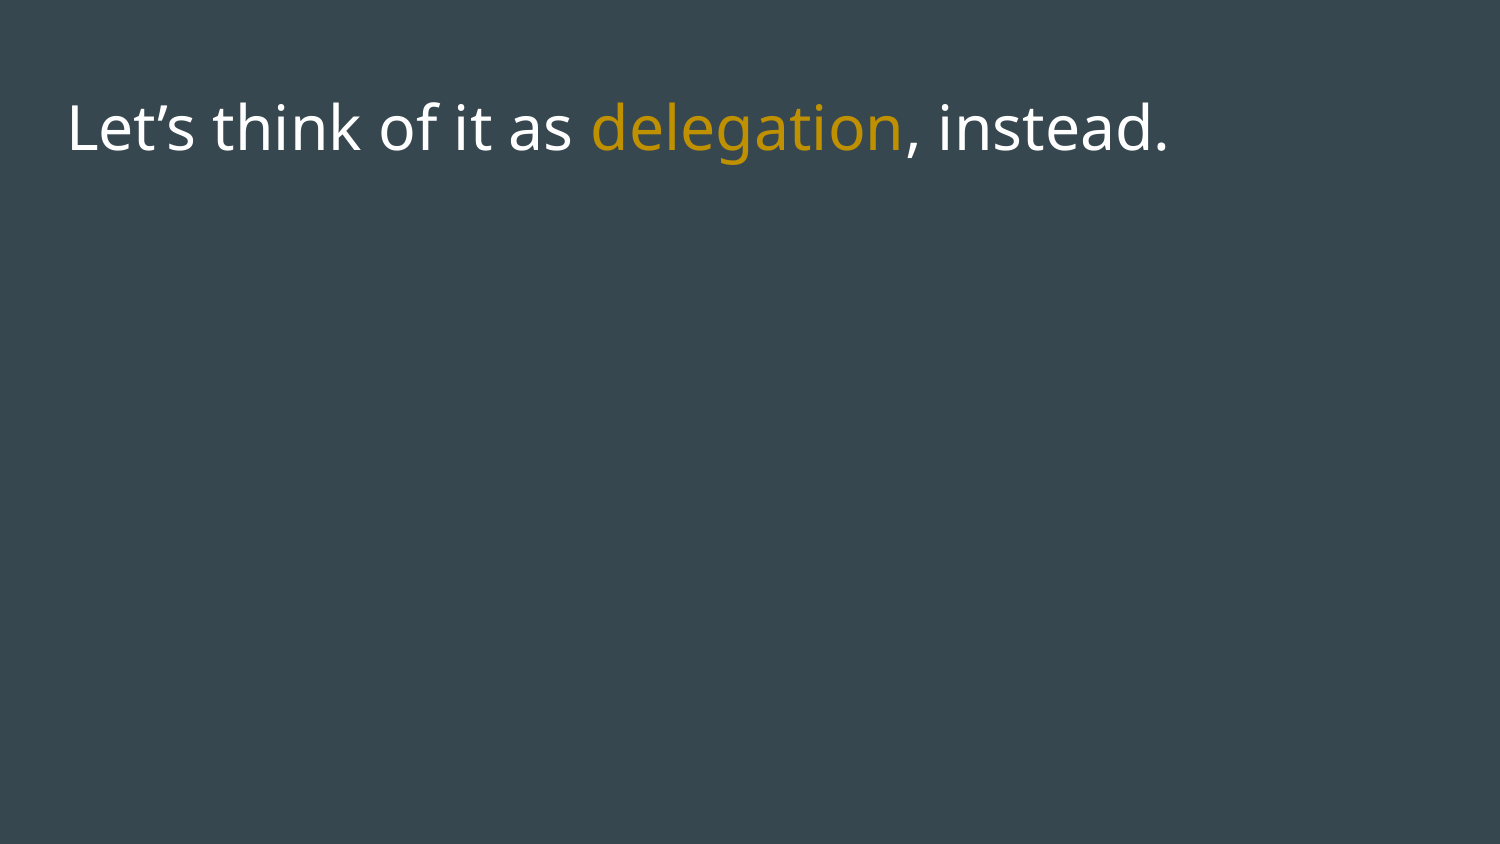

# Let’s think of it as delegation, instead.